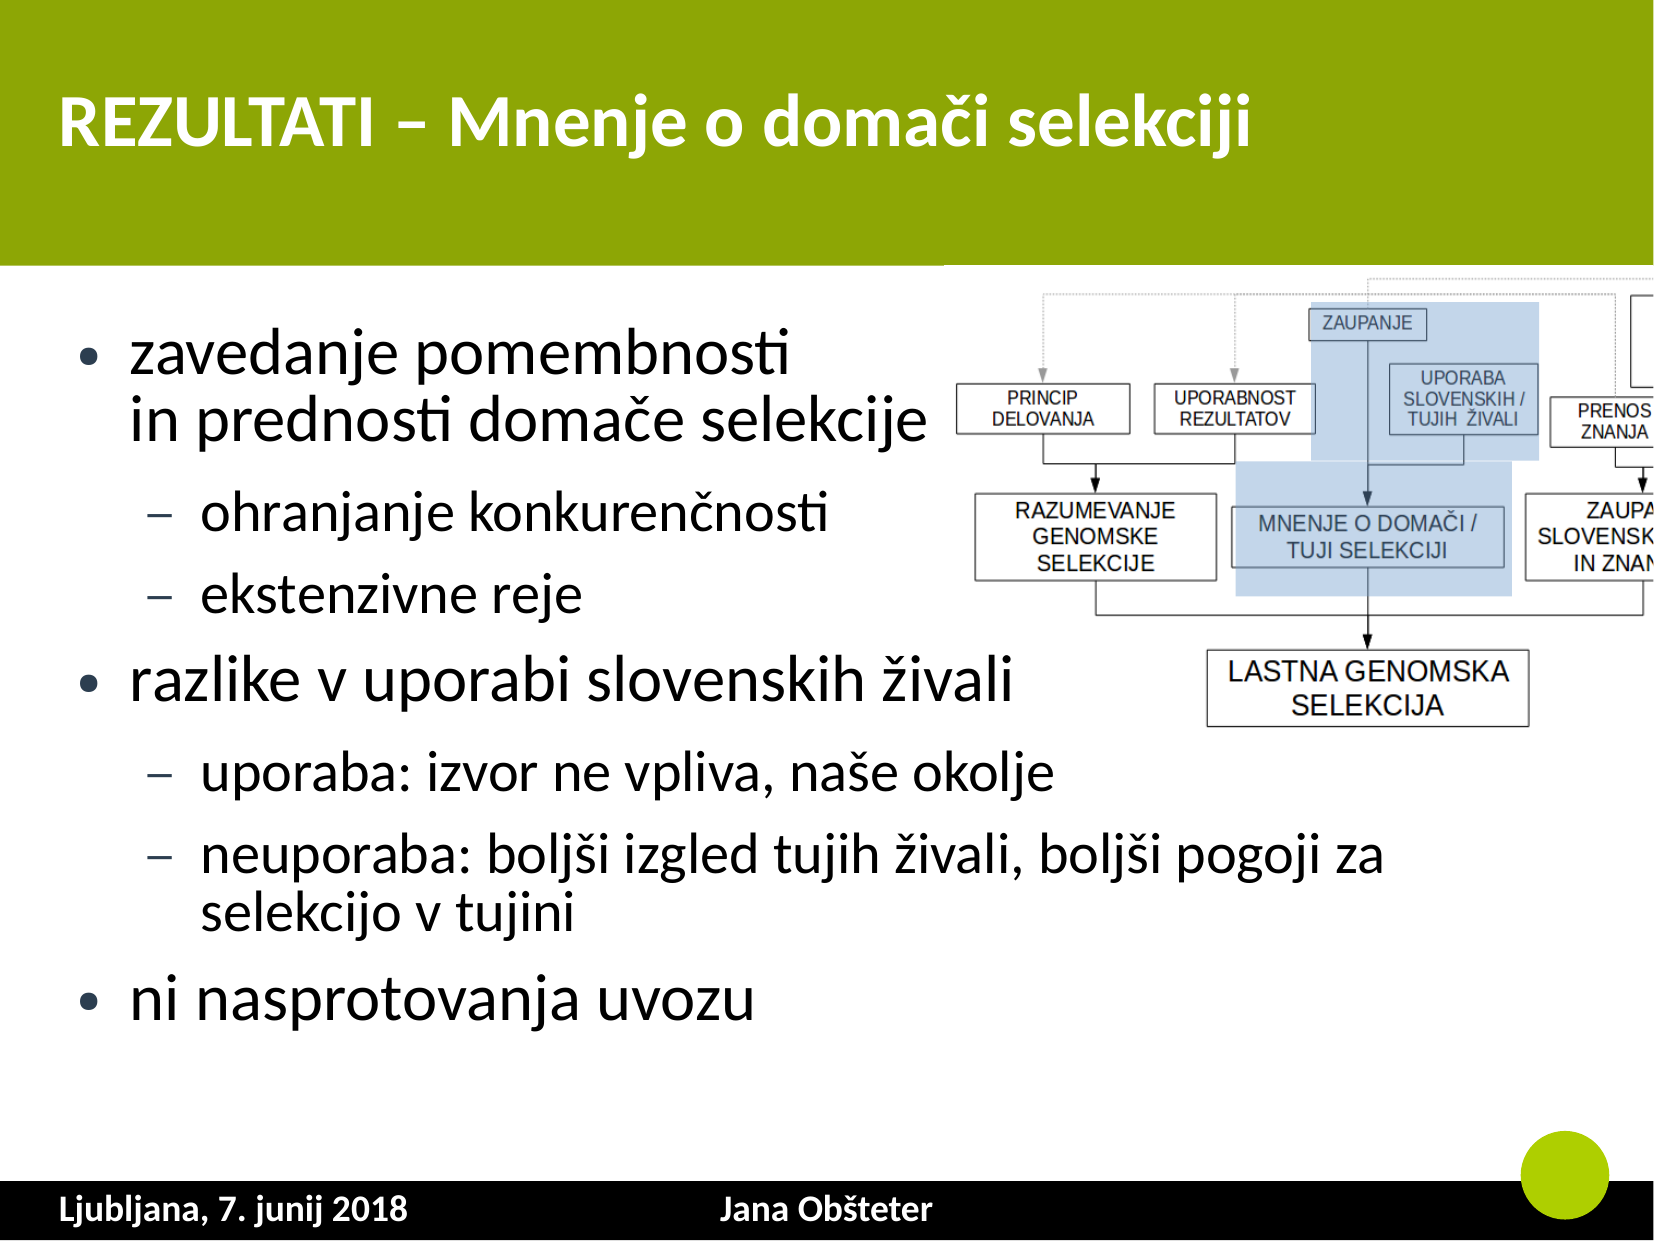

REZULTATI – Mnenje o domači selekciji
# zavedanje pomembnosti in prednosti domače selekcije
ohranjanje konkurenčnosti
ekstenzivne reje
razlike v uporabi slovenskih živali
uporaba: izvor ne vpliva, naše okolje
neuporaba: boljši izgled tujih živali, boljši pogoji za selekcijo v tujini
ni nasprotovanja uvozu